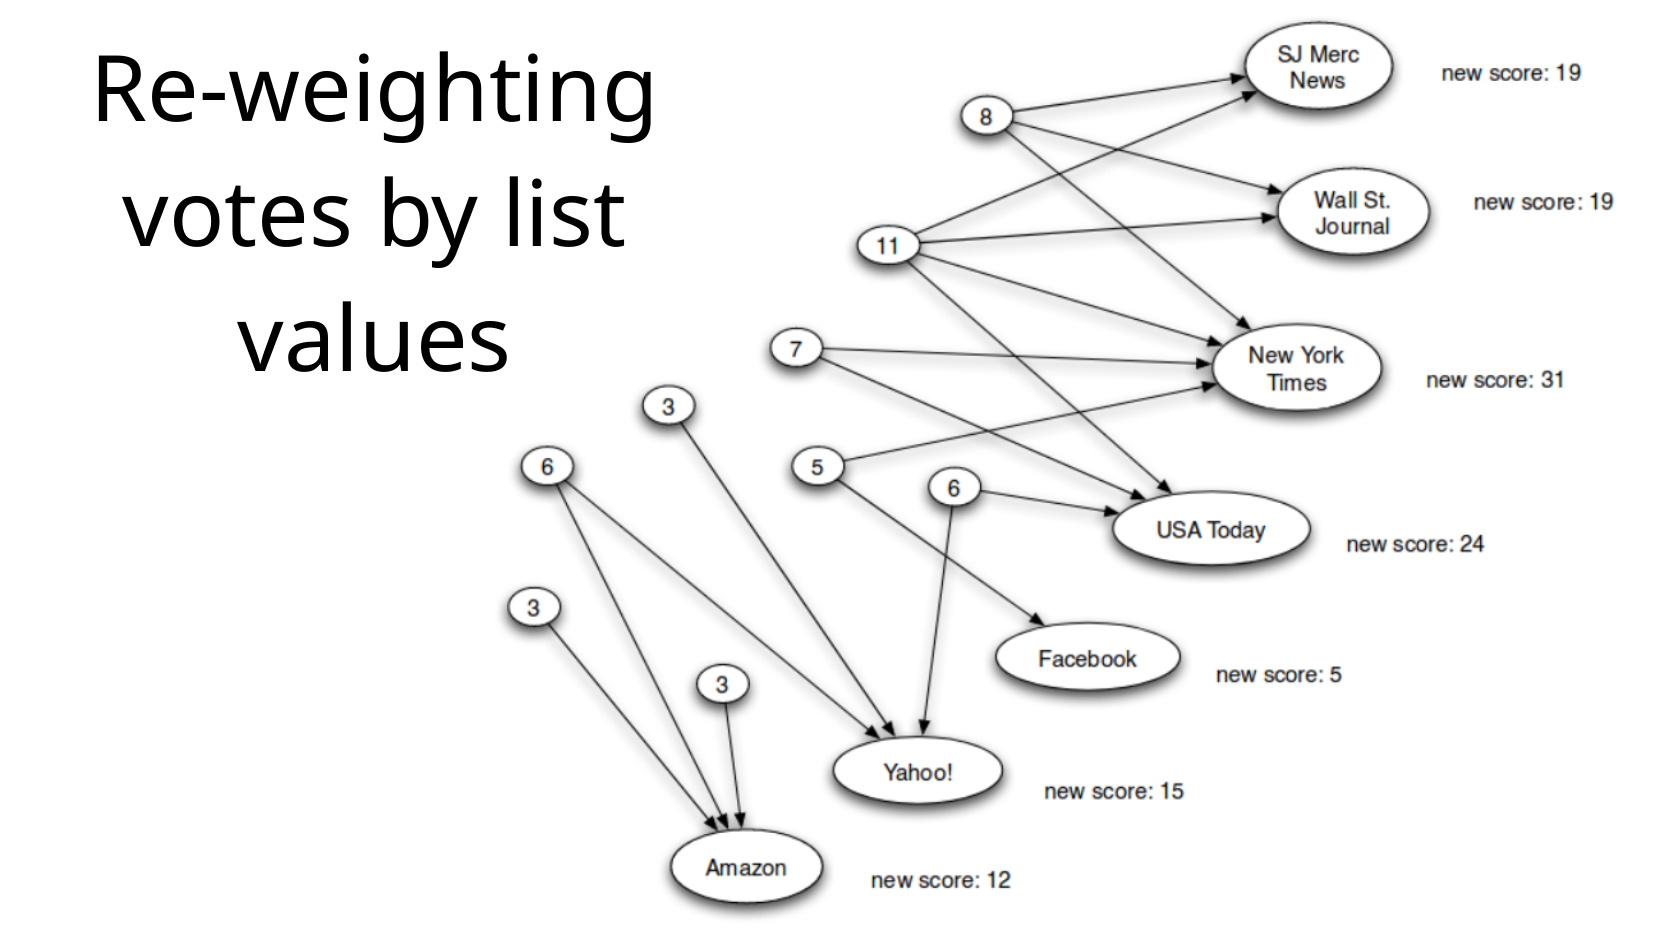

# Re-weighting votes by list values
11